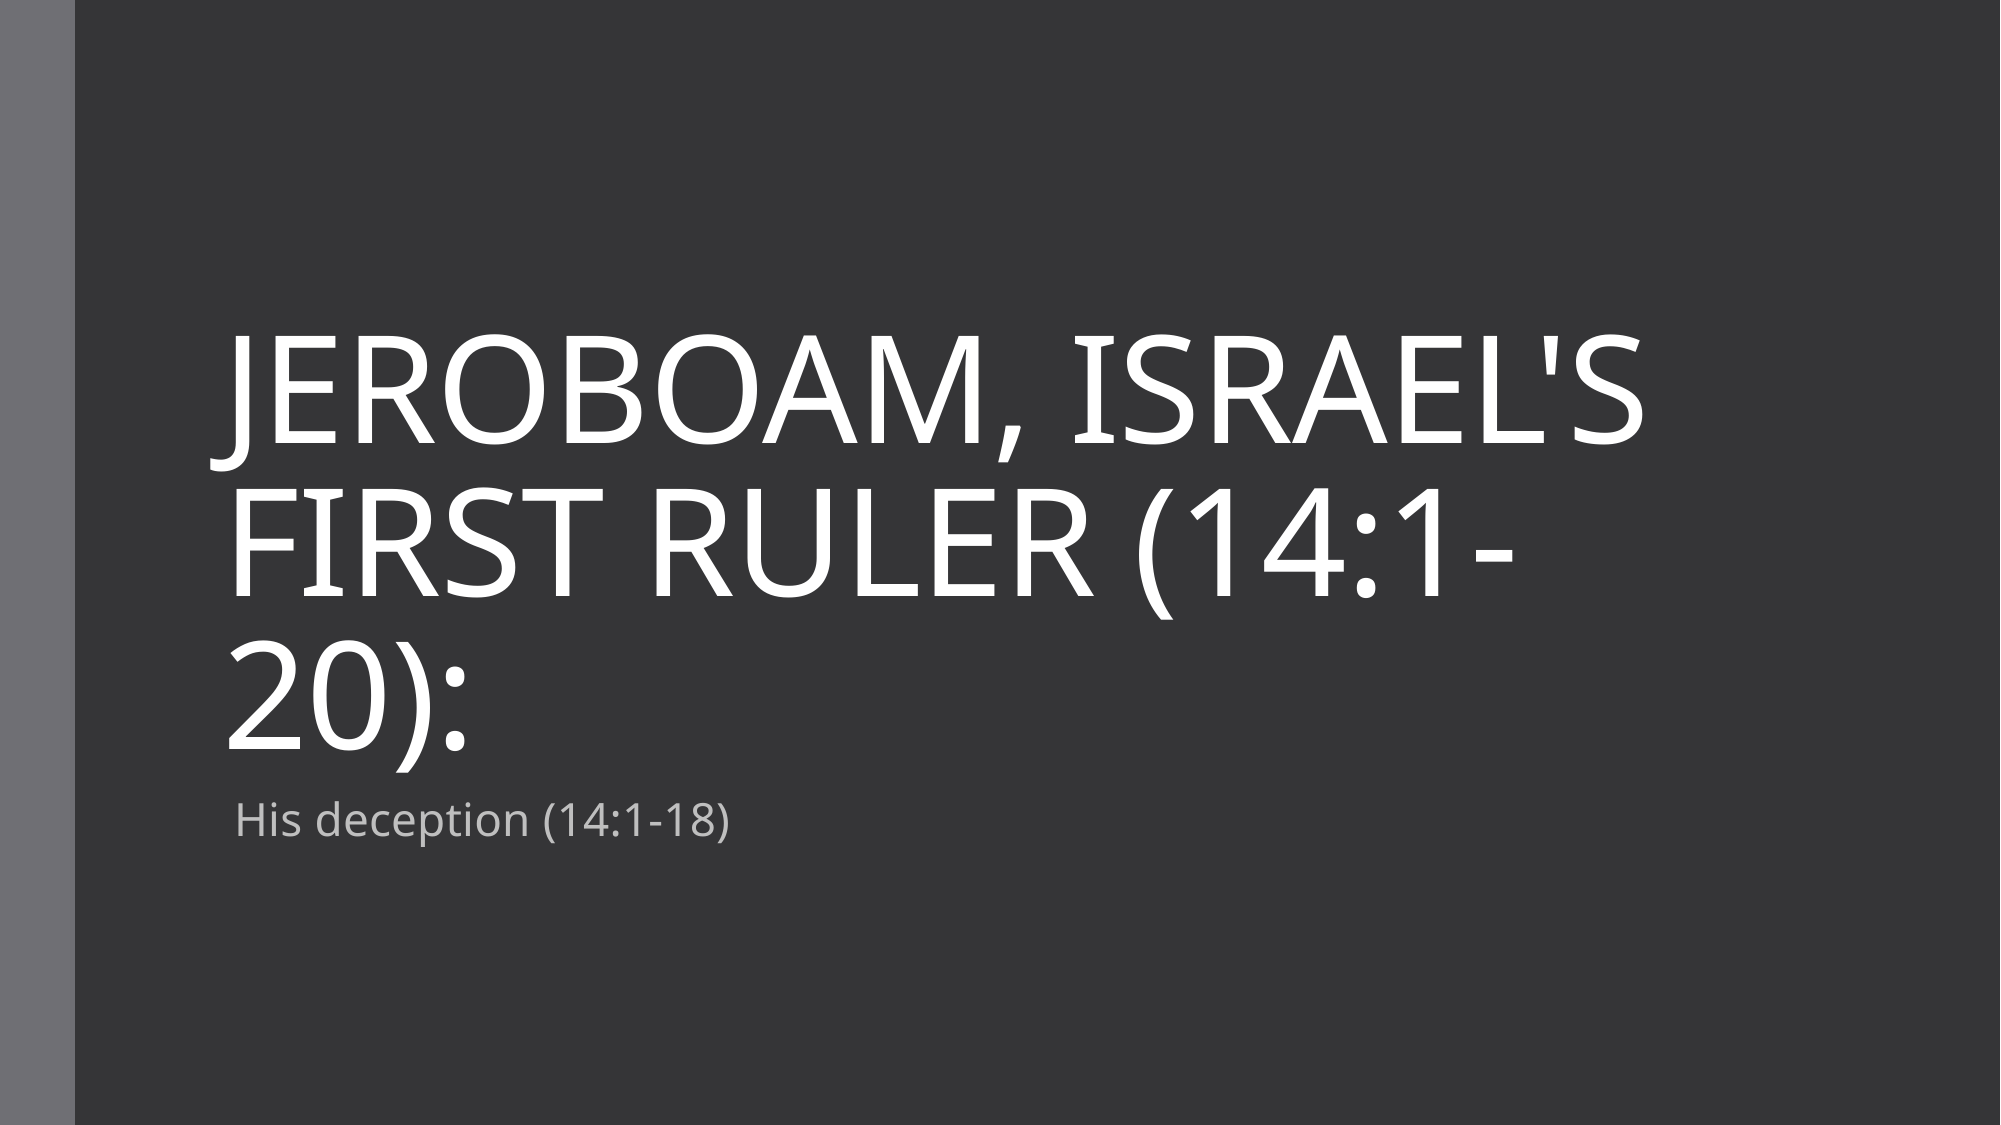

# JEROBOAM, ISRAEL'S FIRST RULER (14:1-20):
 His deception (14:1-18)